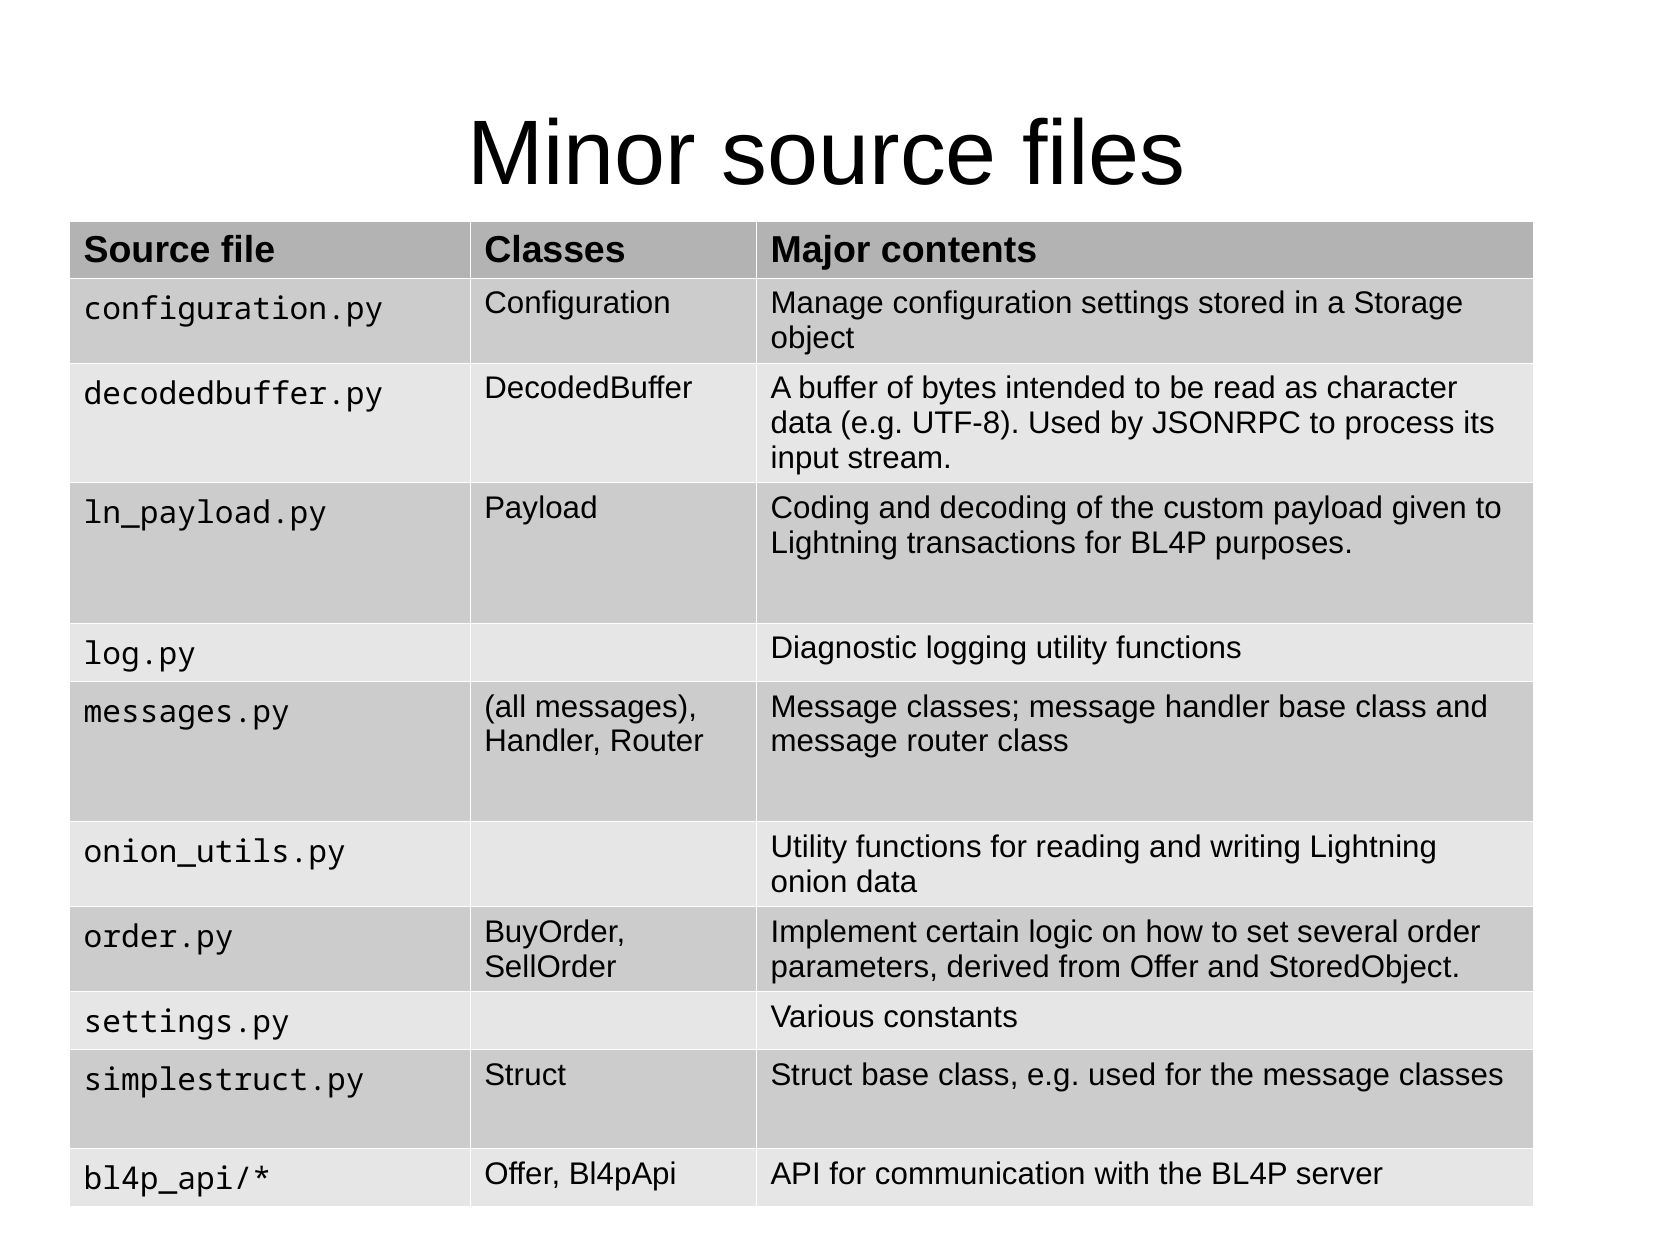

# Minor source files
| Source file | Classes | Major contents |
| --- | --- | --- |
| configuration.py | Configuration | Manage configuration settings stored in a Storage object |
| decodedbuffer.py | DecodedBuffer | A buffer of bytes intended to be read as character data (e.g. UTF-8). Used by JSONRPC to process its input stream. |
| ln\_payload.py | Payload | Coding and decoding of the custom payload given to Lightning transactions for BL4P purposes. |
| log.py | | Diagnostic logging utility functions |
| messages.py | (all messages), Handler, Router | Message classes; message handler base class and message router class |
| onion\_utils.py | | Utility functions for reading and writing Lightning onion data |
| order.py | BuyOrder, SellOrder | Implement certain logic on how to set several order parameters, derived from Offer and StoredObject. |
| settings.py | | Various constants |
| simplestruct.py | Struct | Struct base class, e.g. used for the message classes |
| bl4p\_api/\* | Offer, Bl4pApi | API for communication with the BL4P server |